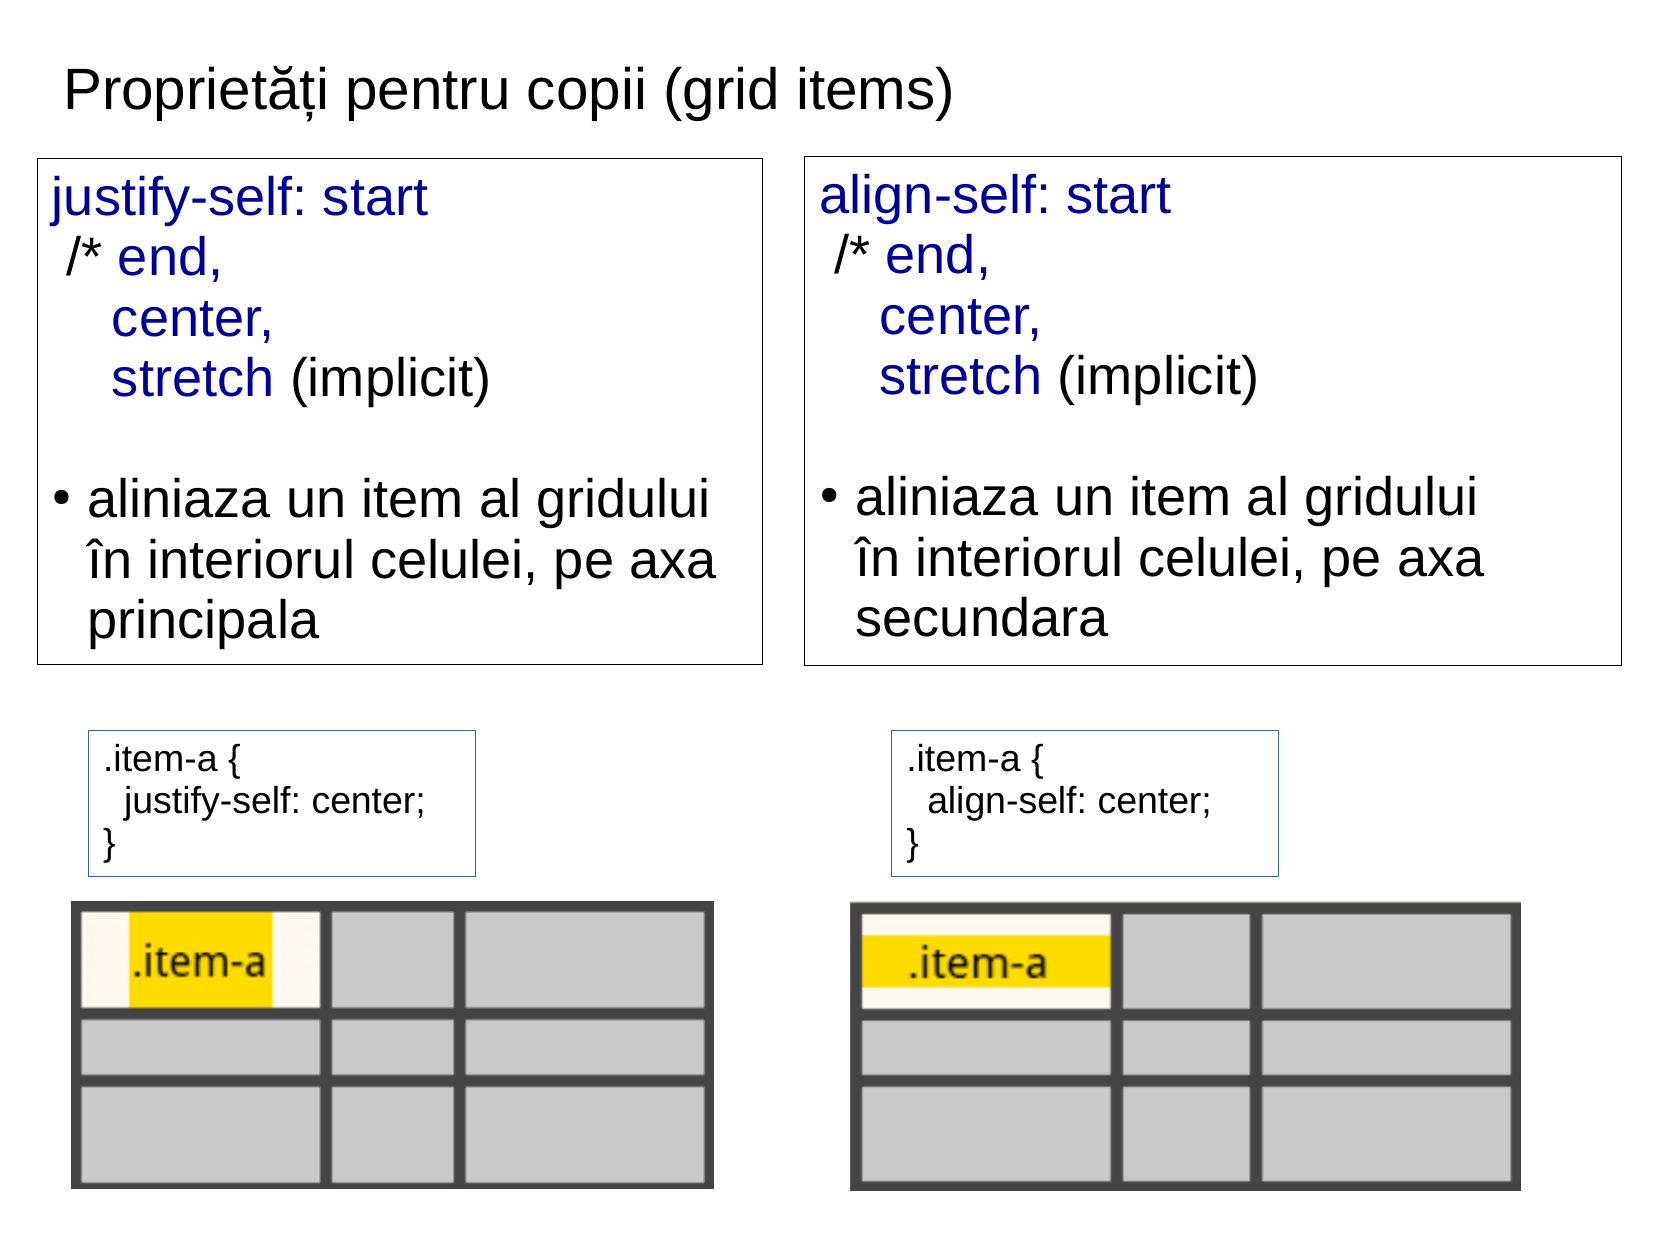

Proprietăți pentru copii (grid items)
align-self: start
 /* end,
 center,
 stretch (implicit)
aliniaza un item al gridului
în interiorul celulei, pe axa secundara
justify-self: start
 /* end,
 center,
 stretch (implicit)
aliniaza un item al gridului în interiorul celulei, pe axa principala
.item-a {
 justify-self: center;
}
.item-a {
 align-self: center;
}